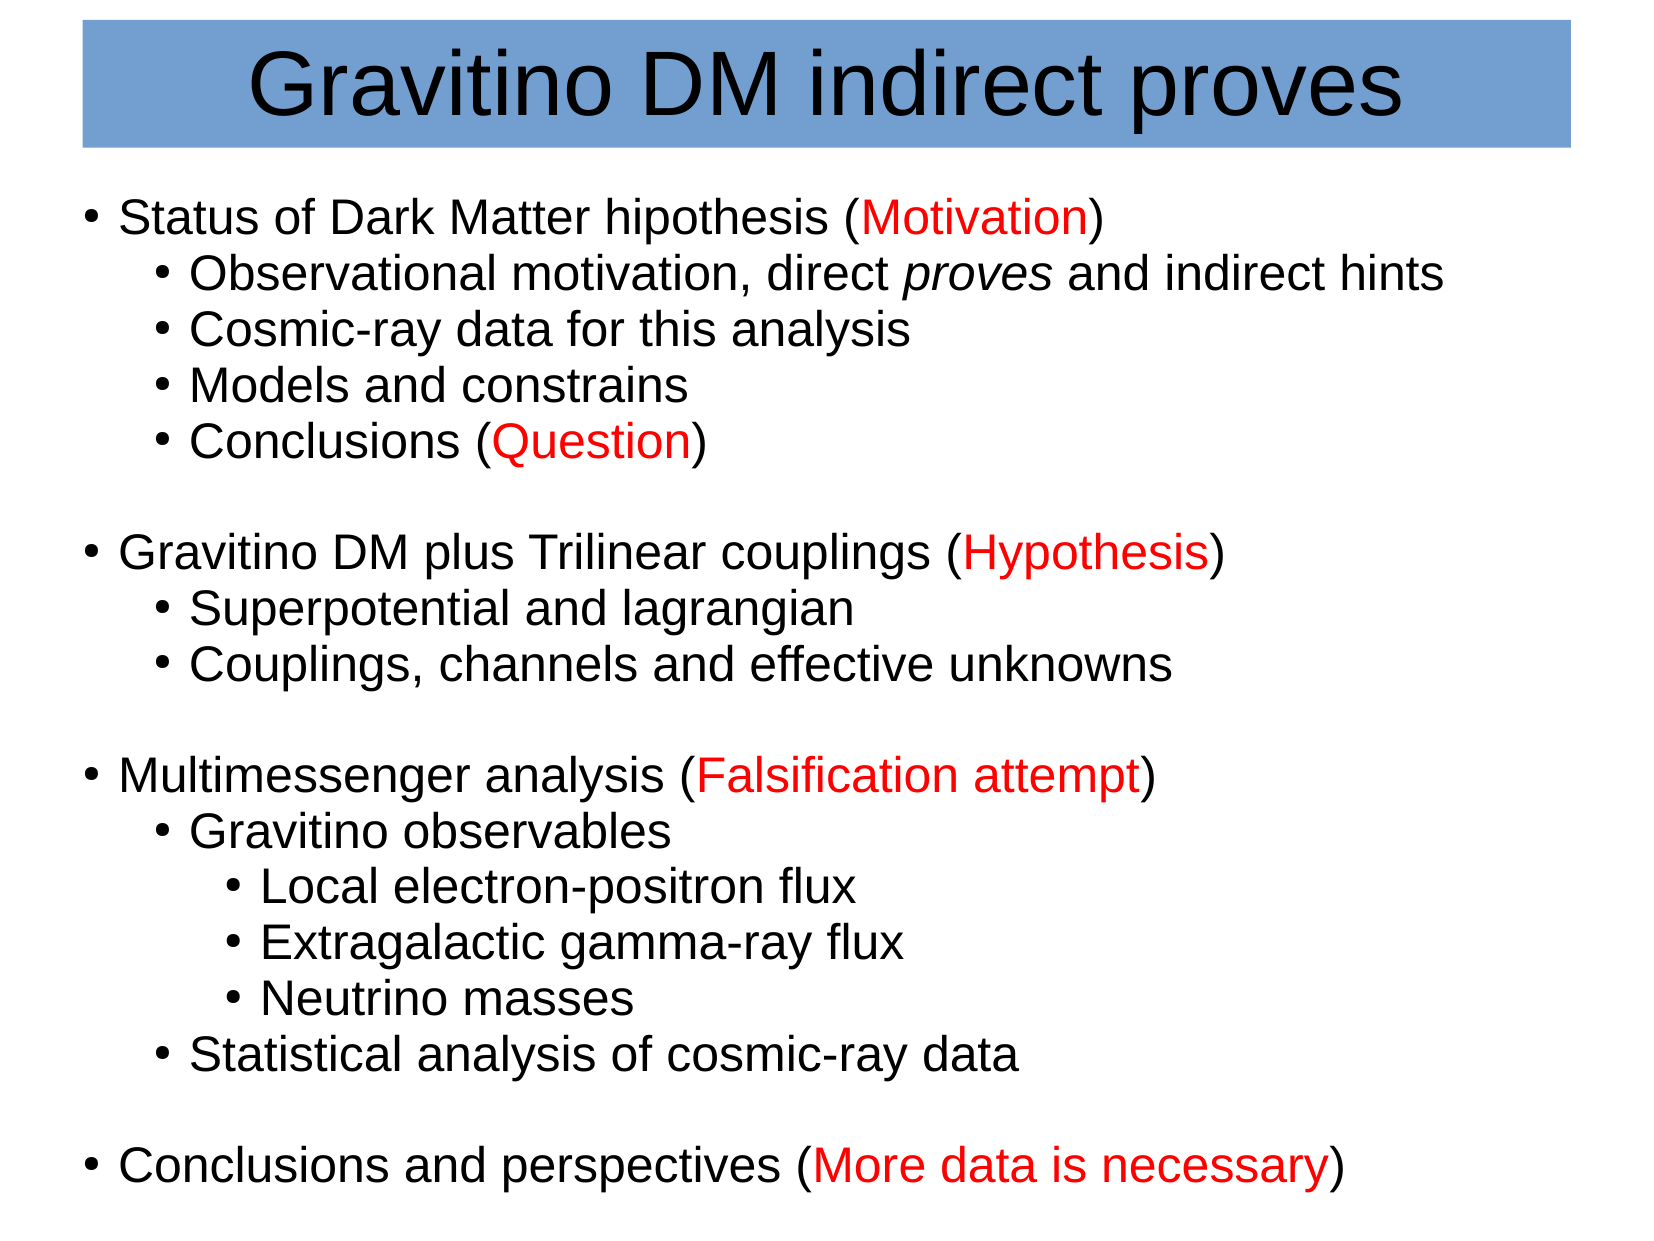

# Gravitino DM indirect proves
Status of Dark Matter hipothesis (Motivation)
Observational motivation, direct proves and indirect hints
Cosmic-ray data for this analysis
Models and constrains
Conclusions (Question)
Gravitino DM plus Trilinear couplings (Hypothesis)
Superpotential and lagrangian
Couplings, channels and effective unknowns
Multimessenger analysis (Falsification attempt)
Gravitino observables
Local electron-positron flux
Extragalactic gamma-ray flux
Neutrino masses
Statistical analysis of cosmic-ray data
Conclusions and perspectives (More data is necessary)